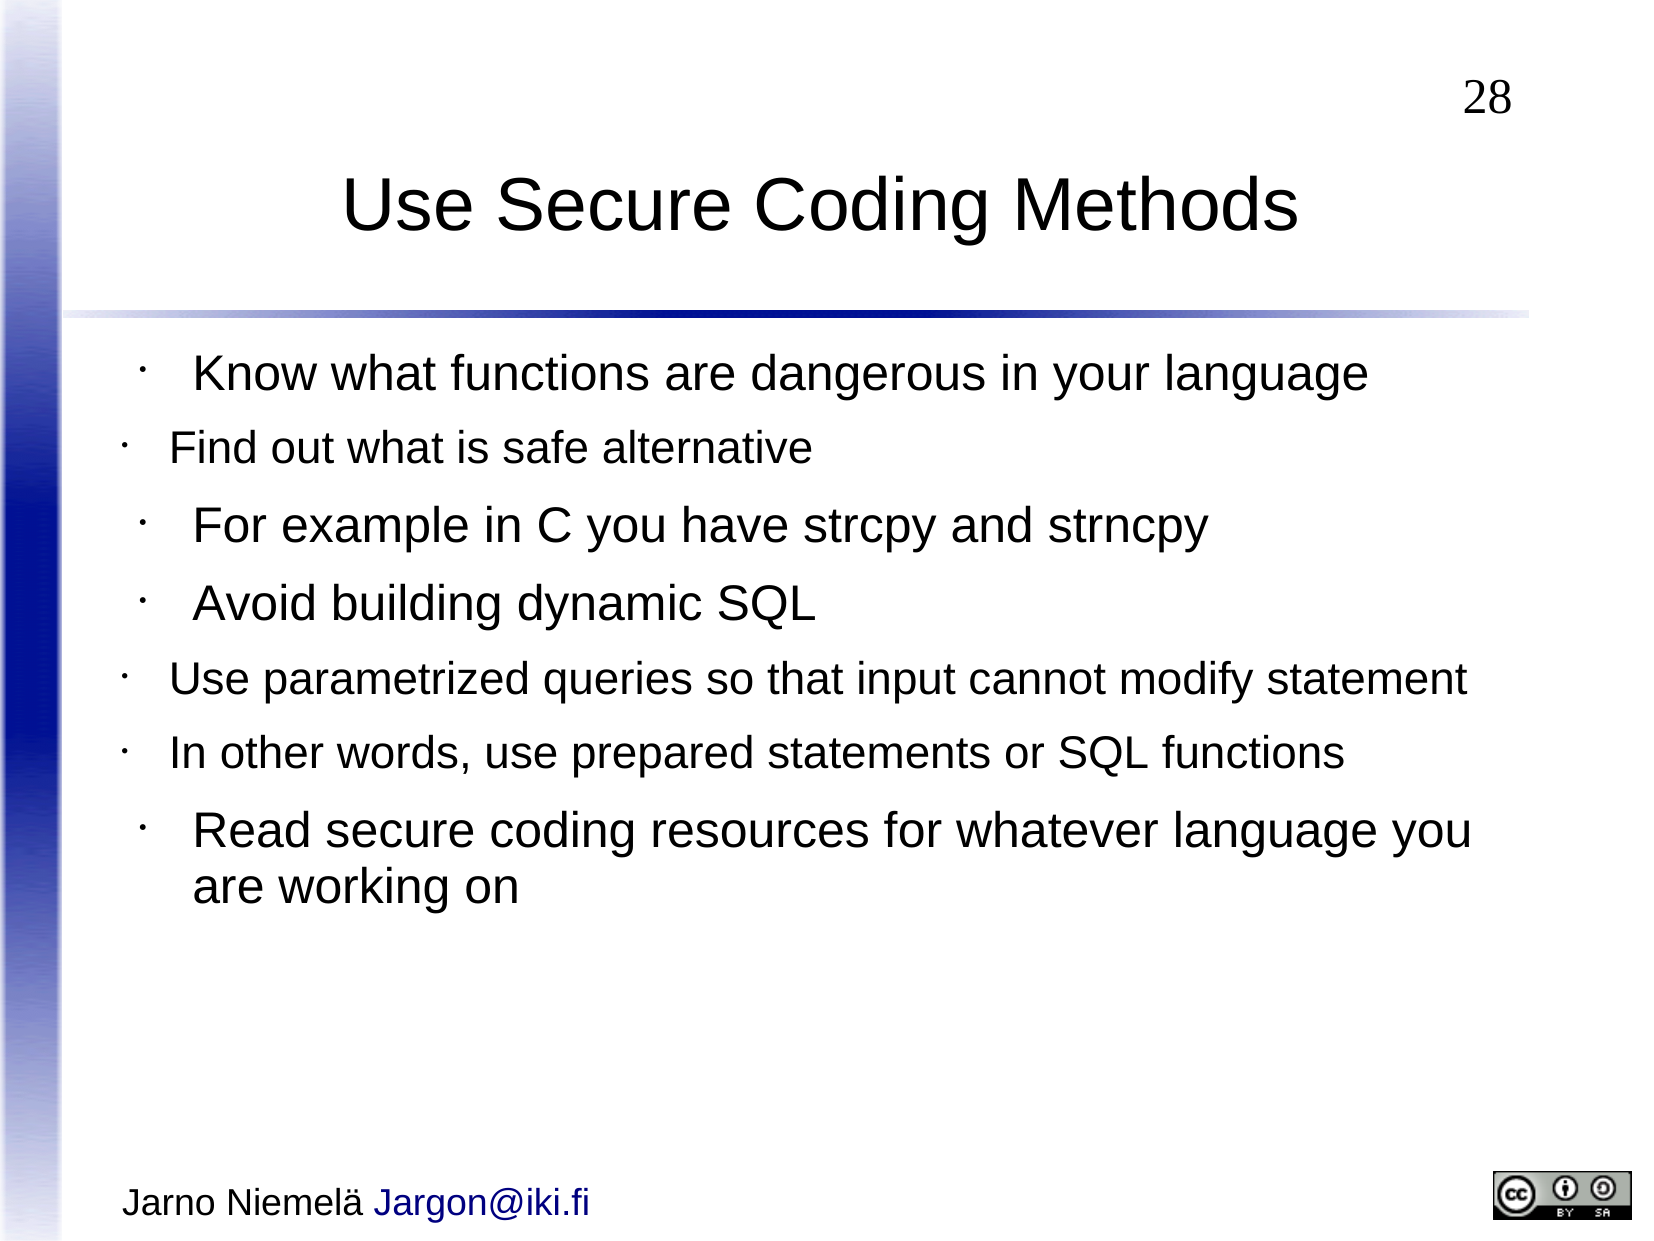

# Use Secure Coding Methods
Know what functions are dangerous in your language
Find out what is safe alternative
For example in C you have strcpy and strncpy
Avoid building dynamic SQL
Use parametrized queries so that input cannot modify statement
In other words, use prepared statements or SQL functions
Read secure coding resources for whatever language you are working on